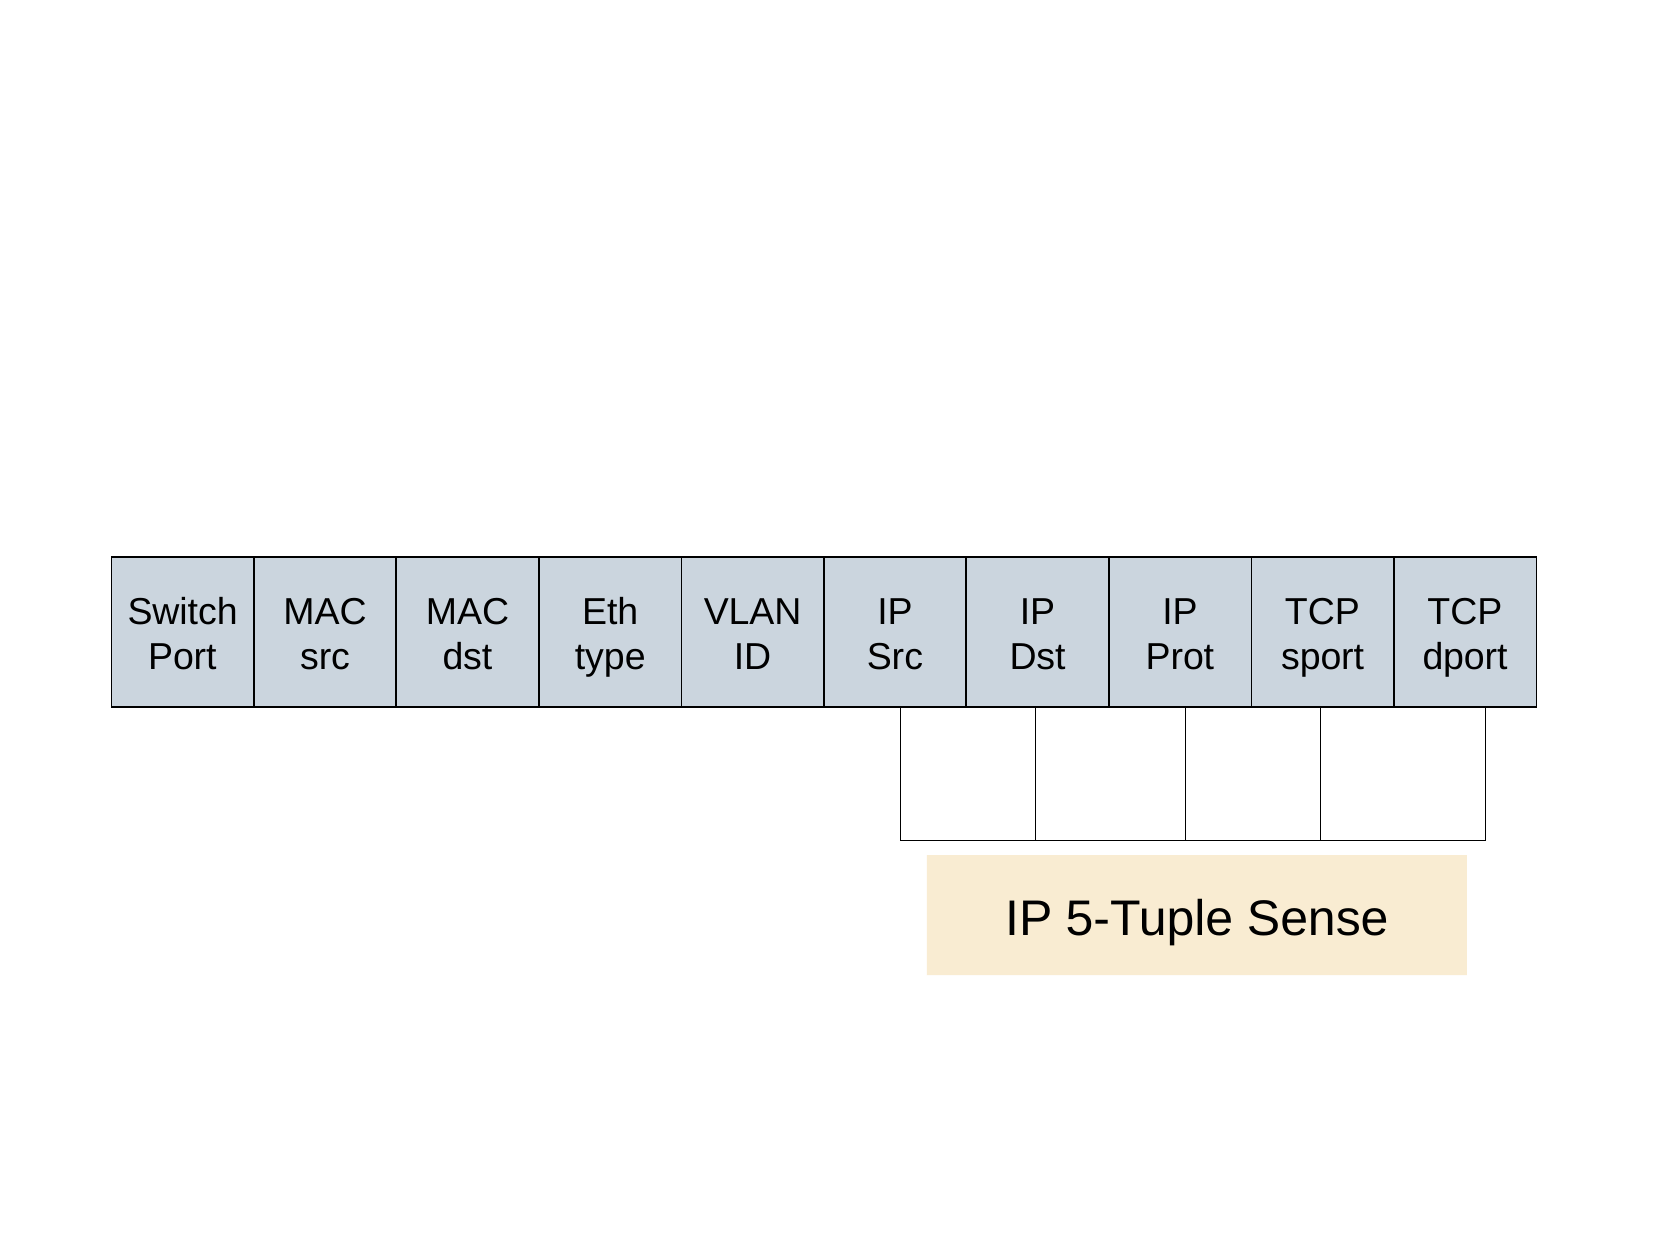

Switch
Port
MAC
src
MAC
dst
Eth
type
VLAN
ID
IP
Src
IP
Dst
IP
Prot
TCP
sport
TCP
dport
IP 5-Tuple Sense